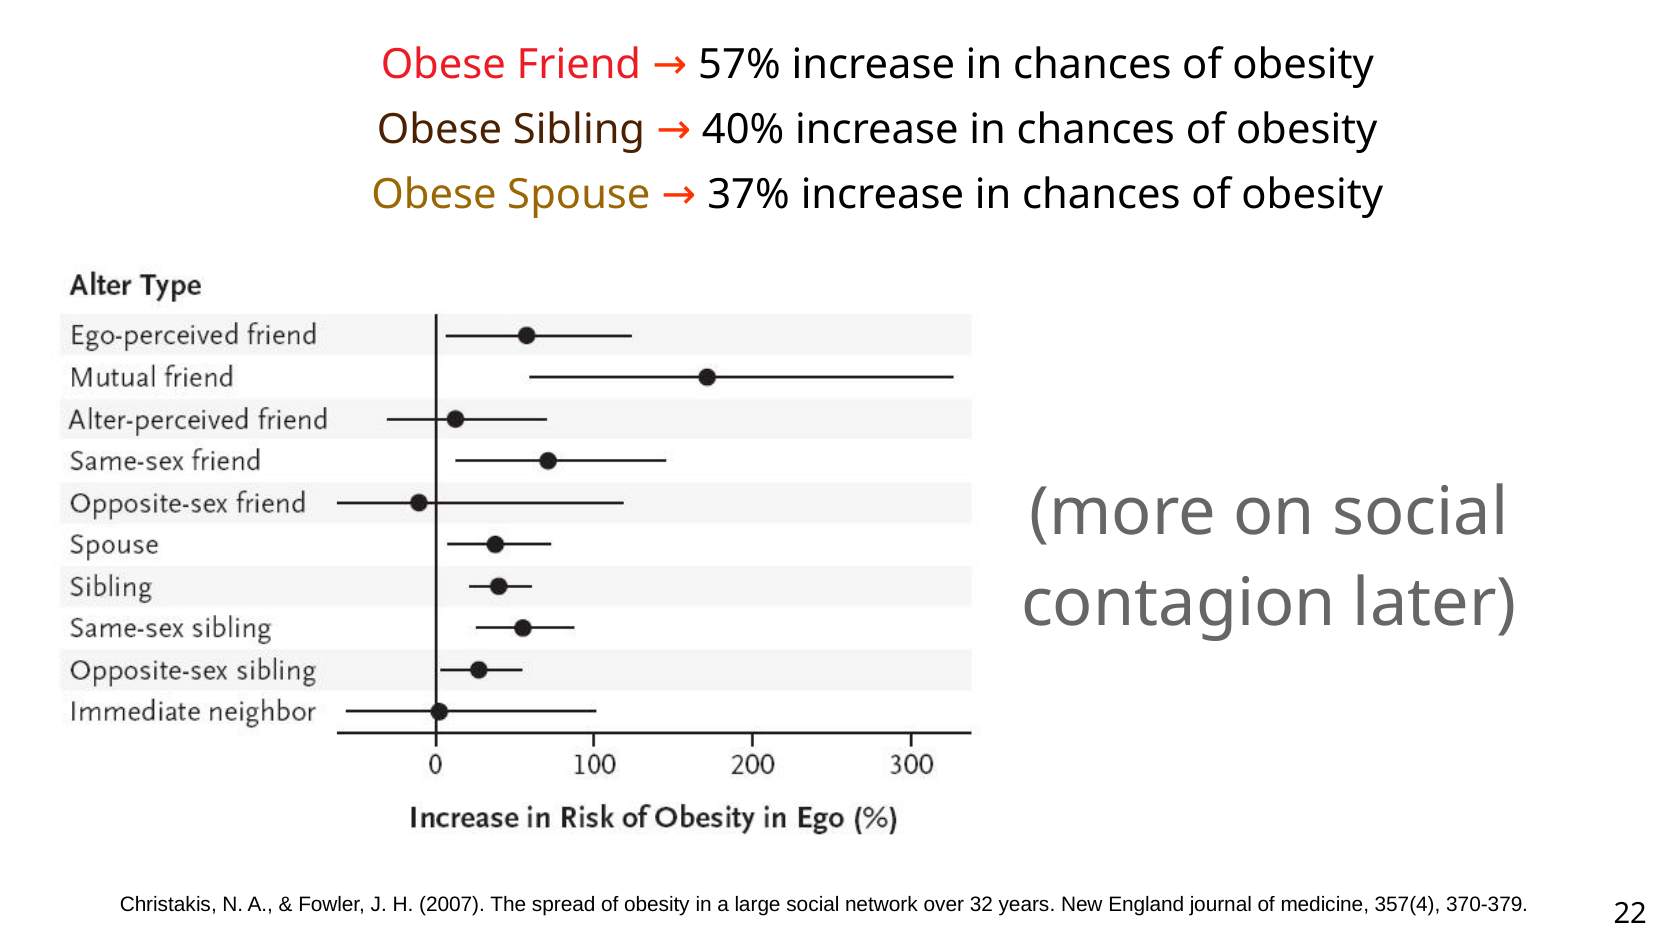

Obese Friend → 57% increase in chances of obesity
Obese Sibling → 40% increase in chances of obesity
Obese Spouse → 37% increase in chances of obesity
# (more on social contagion later)
Christakis, N. A., & Fowler, J. H. (2007). The spread of obesity in a large social network over 32 years. New England journal of medicine, 357(4), 370-379.
22